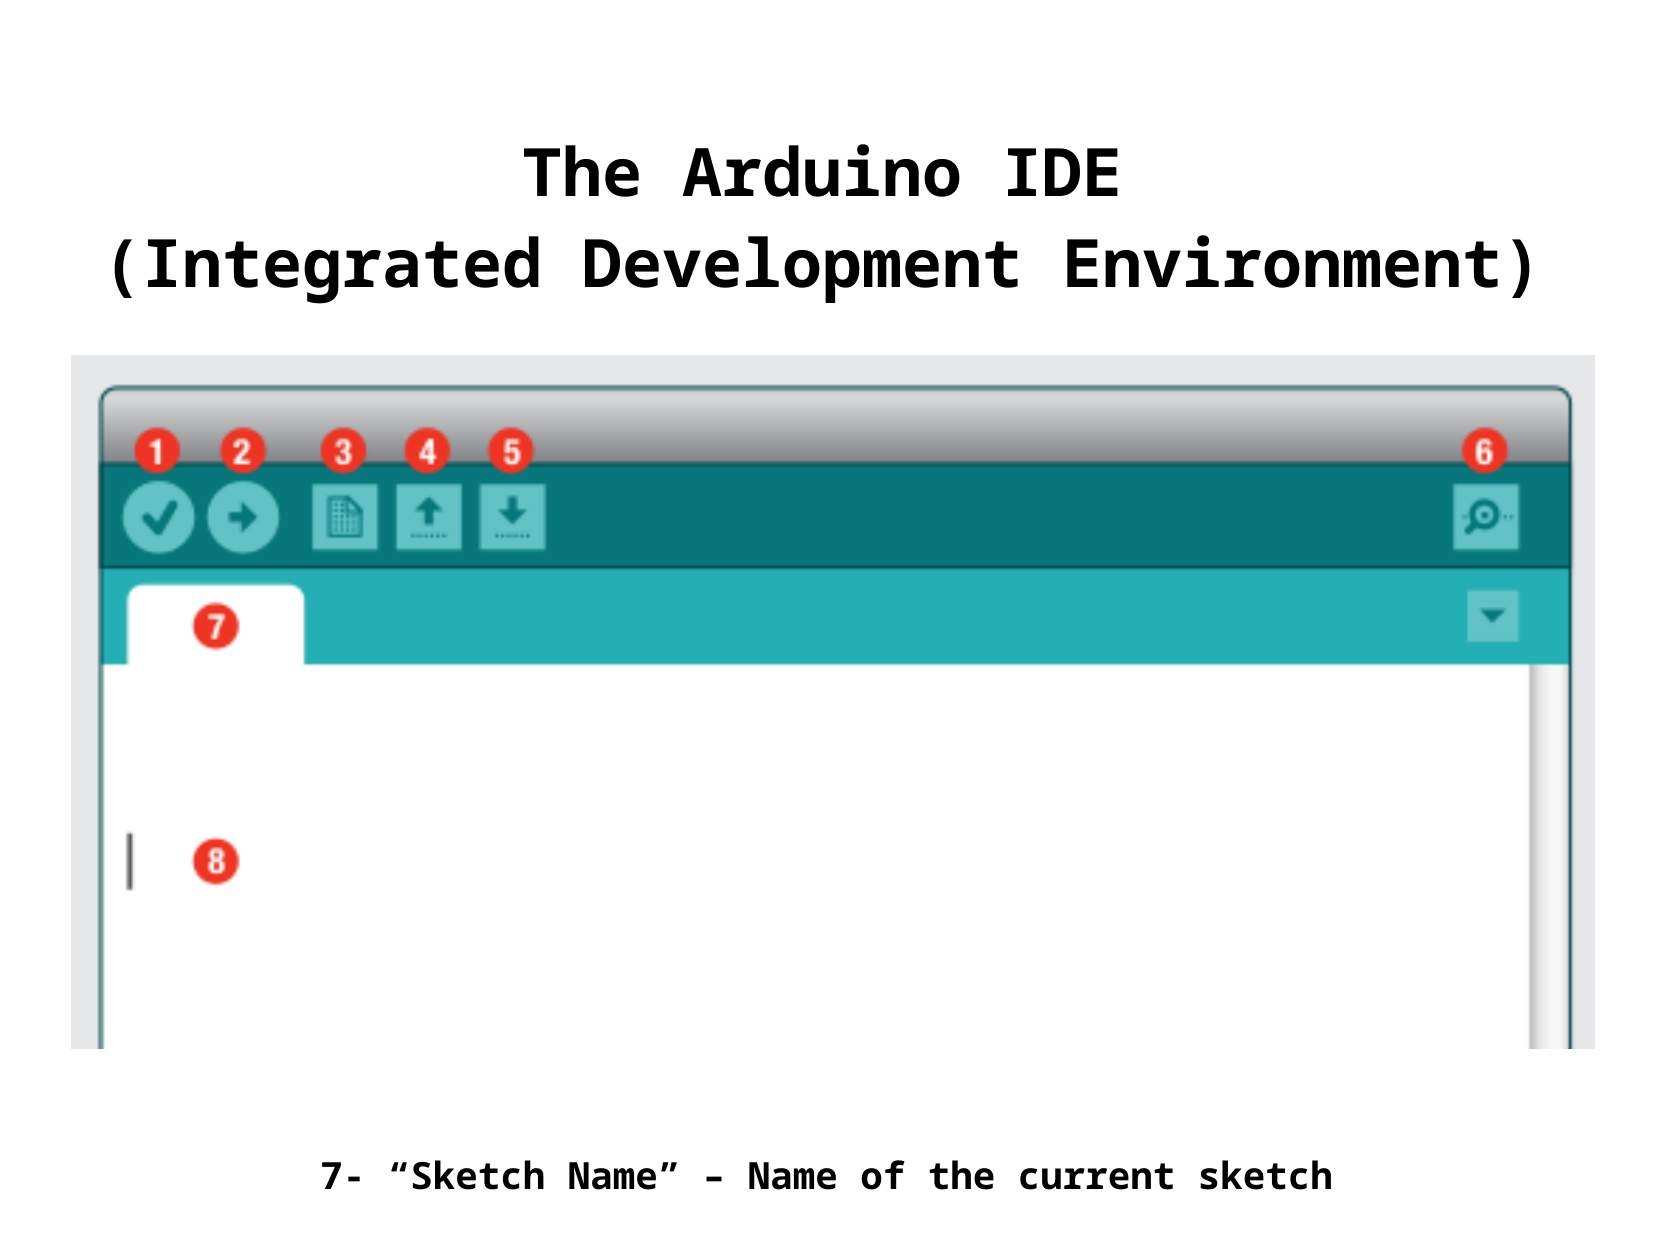

The Arduino IDE
(Integrated Development Environment)
7- “Sketch Name” – Name of the current sketch